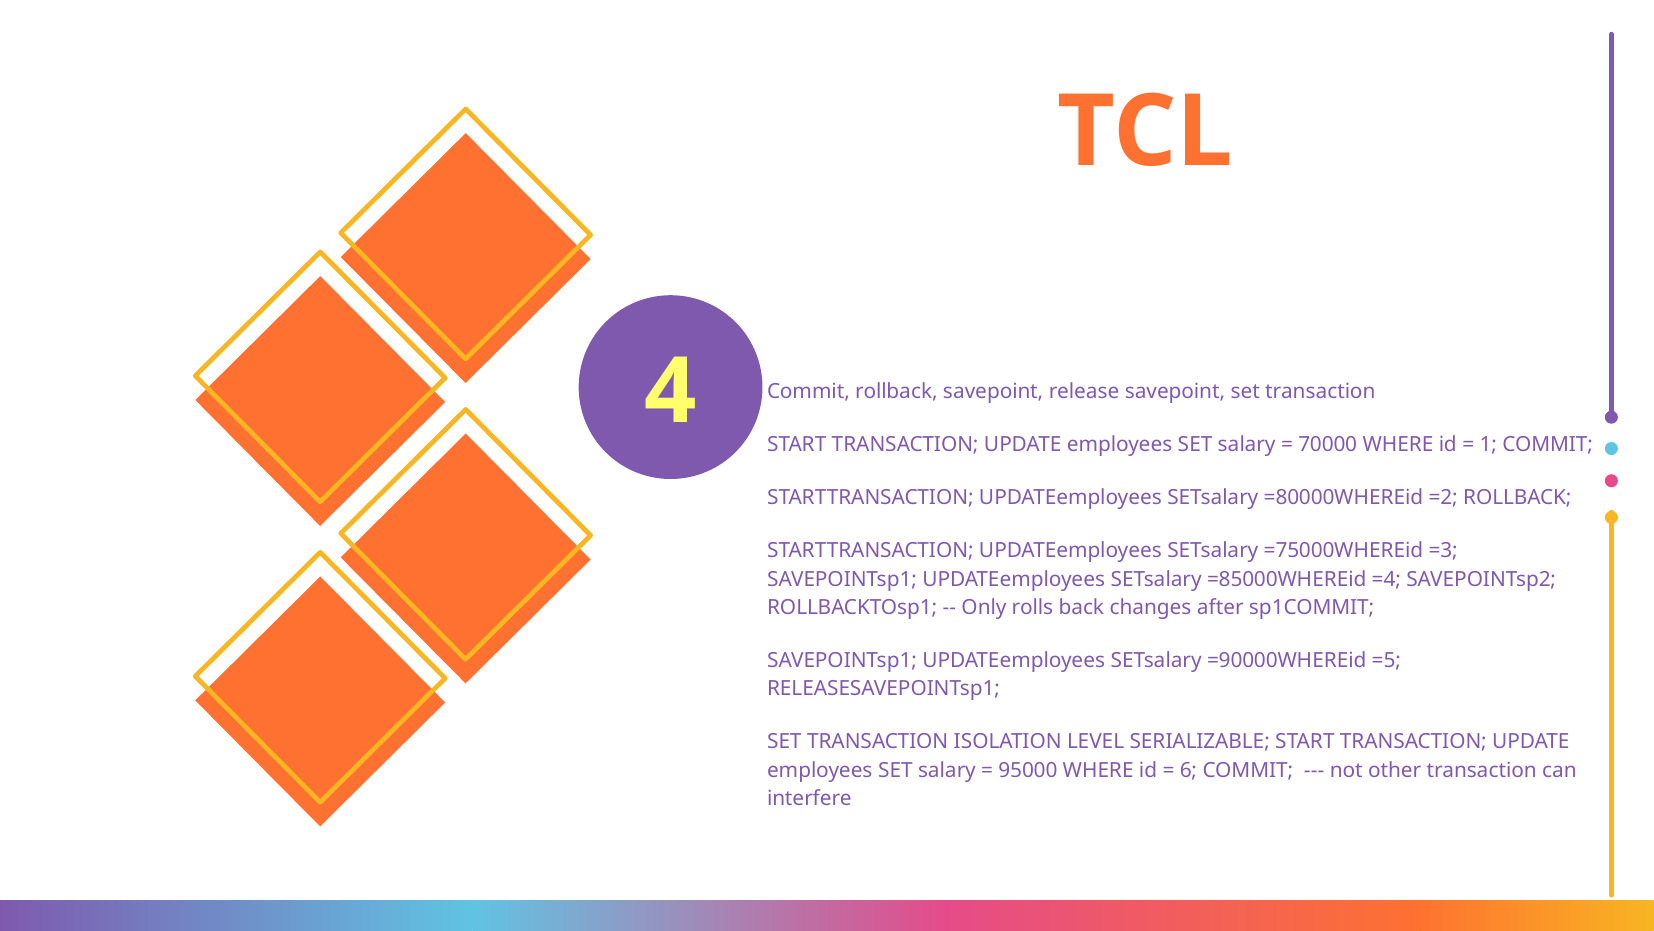

# TCL
4
Commit, rollback, savepoint, release savepoint, set transaction
START TRANSACTION; UPDATE employees SET salary = 70000 WHERE id = 1; COMMIT;
STARTTRANSACTION; UPDATEemployees SETsalary =80000WHEREid =2; ROLLBACK;
STARTTRANSACTION; UPDATEemployees SETsalary =75000WHEREid =3; SAVEPOINTsp1; UPDATEemployees SETsalary =85000WHEREid =4; SAVEPOINTsp2; ROLLBACKTOsp1; -- Only rolls back changes after sp1COMMIT;
SAVEPOINTsp1; UPDATEemployees SETsalary =90000WHEREid =5; RELEASESAVEPOINTsp1;
SET TRANSACTION ISOLATION LEVEL SERIALIZABLE; START TRANSACTION; UPDATE employees SET salary = 95000 WHERE id = 6; COMMIT; --- not other transaction can interfere